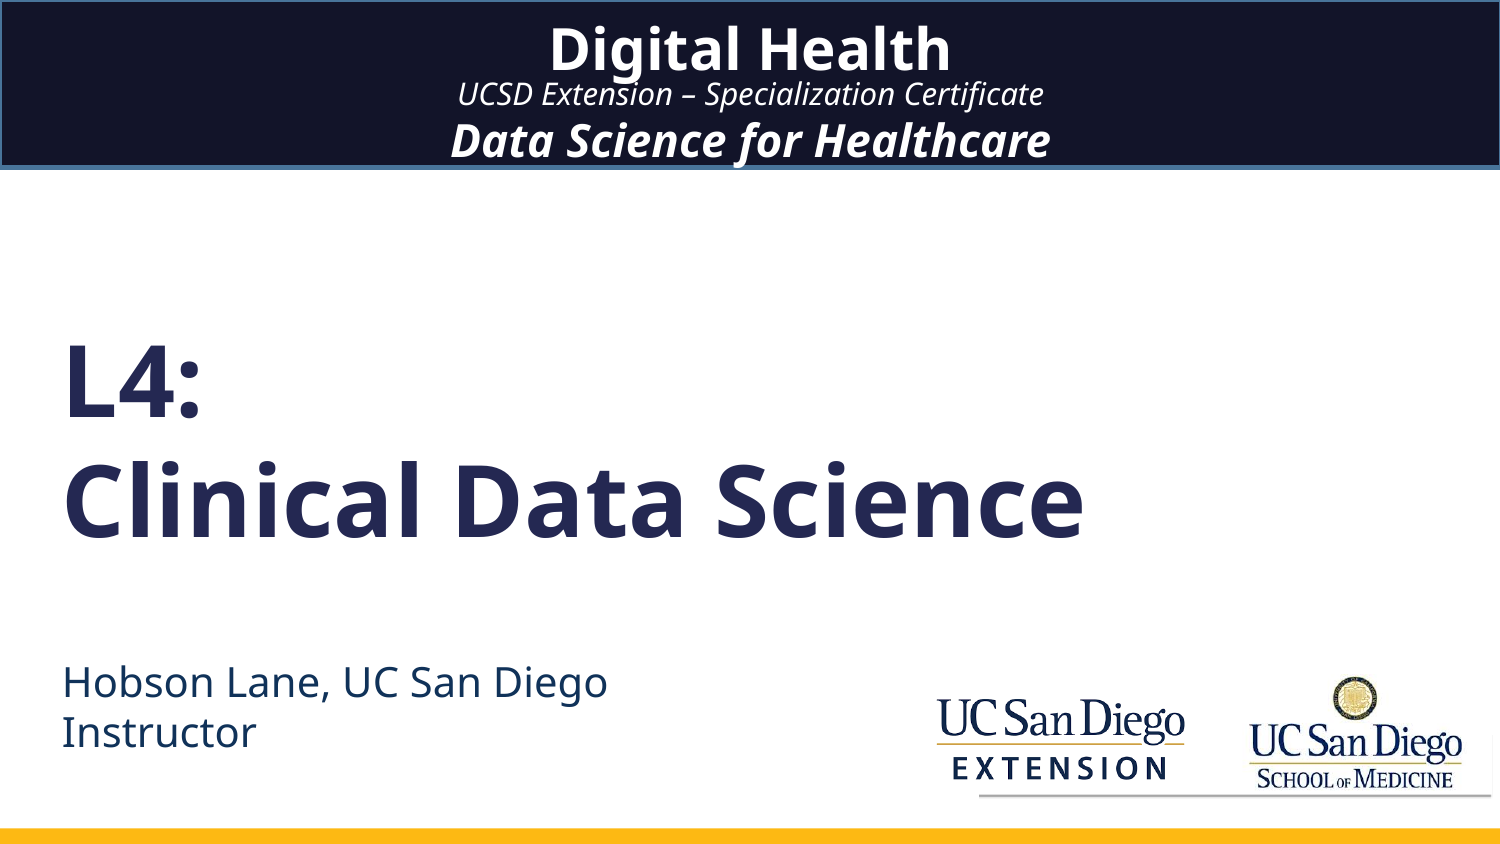

Digital Health
UCSD Extension – Specialization Certificate
Data Science for Healthcare
L4:
Clinical Data Science
Hobson Lane, UC San Diego
Instructor